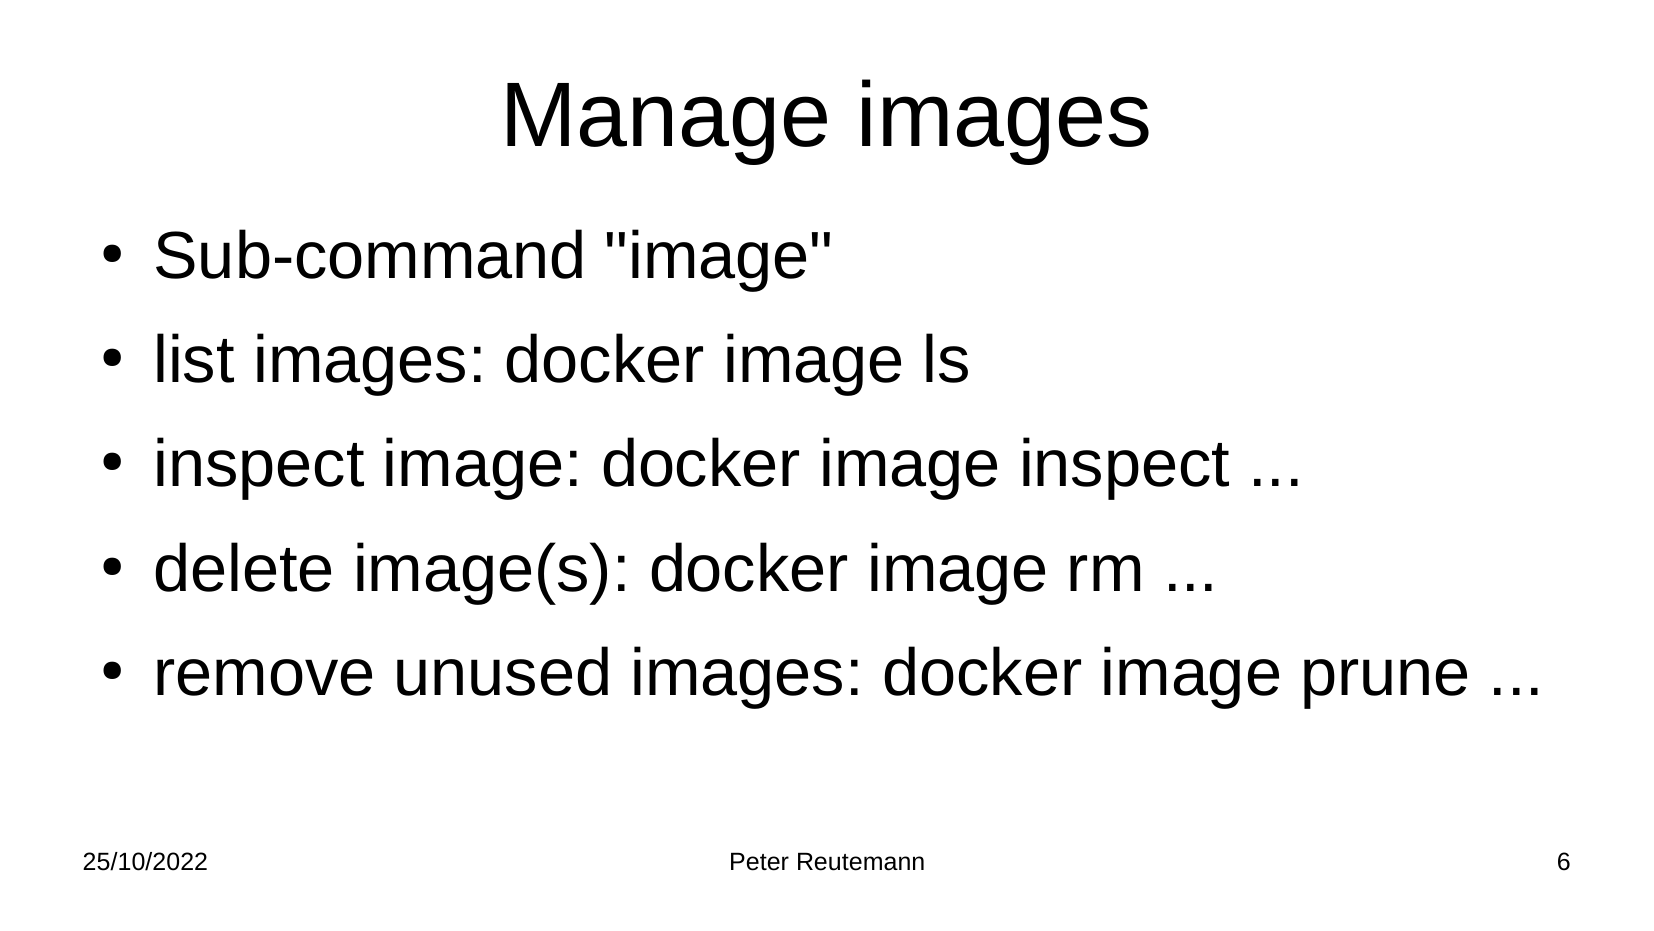

# Manage images
Sub-command "image"
list images: docker image ls
inspect image: docker image inspect ...
delete image(s): docker image rm ...
remove unused images: docker image prune ...
25/10/2022
Peter Reutemann
6